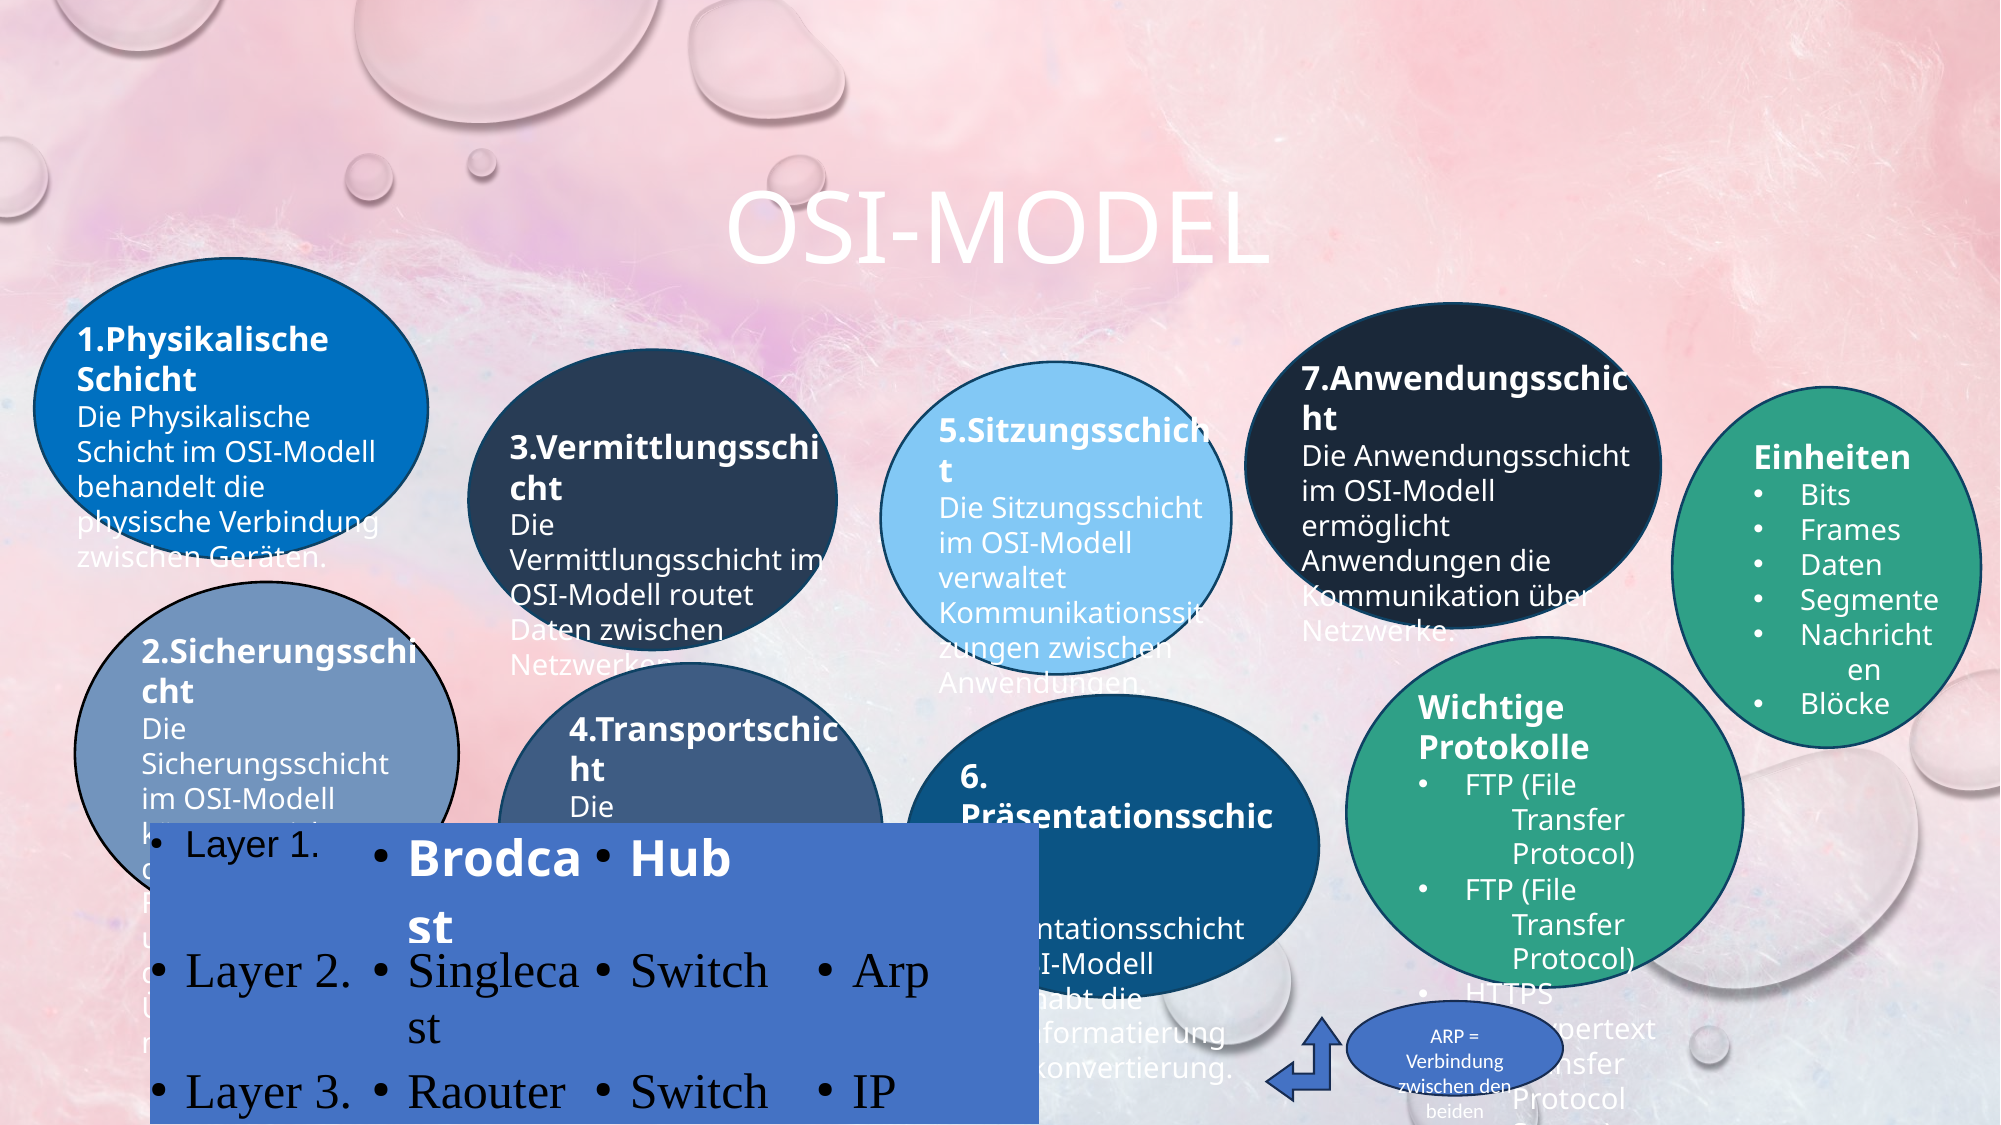

# Osi-Model
1.Physikalische Schicht
Die Physikalische Schicht im OSI-Modell behandelt die physische Verbindung zwischen Geräten.
7.Anwendungsschicht
Die Anwendungsschicht im OSI-Modell ermöglicht Anwendungen die Kommunikation über Netzwerke.
5.Sitzungsschicht
Die Sitzungsschicht im OSI-Modell verwaltet Kommunikationssitzungen zwischen Anwendungen.
3.Vermittlungsschicht
Die Vermittlungsschicht im OSI-Modell routet Daten zwischen Netzwerken.
Einheiten
Bits
Frames
Daten
Segmente
Nachrichten
Blöcke
2.Sicherungsschicht
Die Sicherungsschicht im OSI-Modell kümmert sich um die Fehlererkennung und den Zugriff auf das Übertragungsmedium.
Wichtige Protokolle
FTP (File Transfer Protocol)
FTP (File Transfer Protocol)
HTTPS (Hypertext Transfer Protocol Secure)
4.Transportschicht
Die Transportschicht im OSI-Modell ermöglicht die Ende-zu-Ende-Kommunikation und Datenübertragung zwischen Geräten.
6. Präsentationsschicht
Die Präsentationsschicht im OSI-Modell handhabt die Datenformatierung und -konvertierung.
| Layer 1. | Brodcast | Hub | |
| --- | --- | --- | --- |
| Layer 2. | Singlecast | Switch | Arp |
| Layer 3. | Raouter | Switch | IP |
Janne Chartron
ARP = Verbindung zwischen den beiden